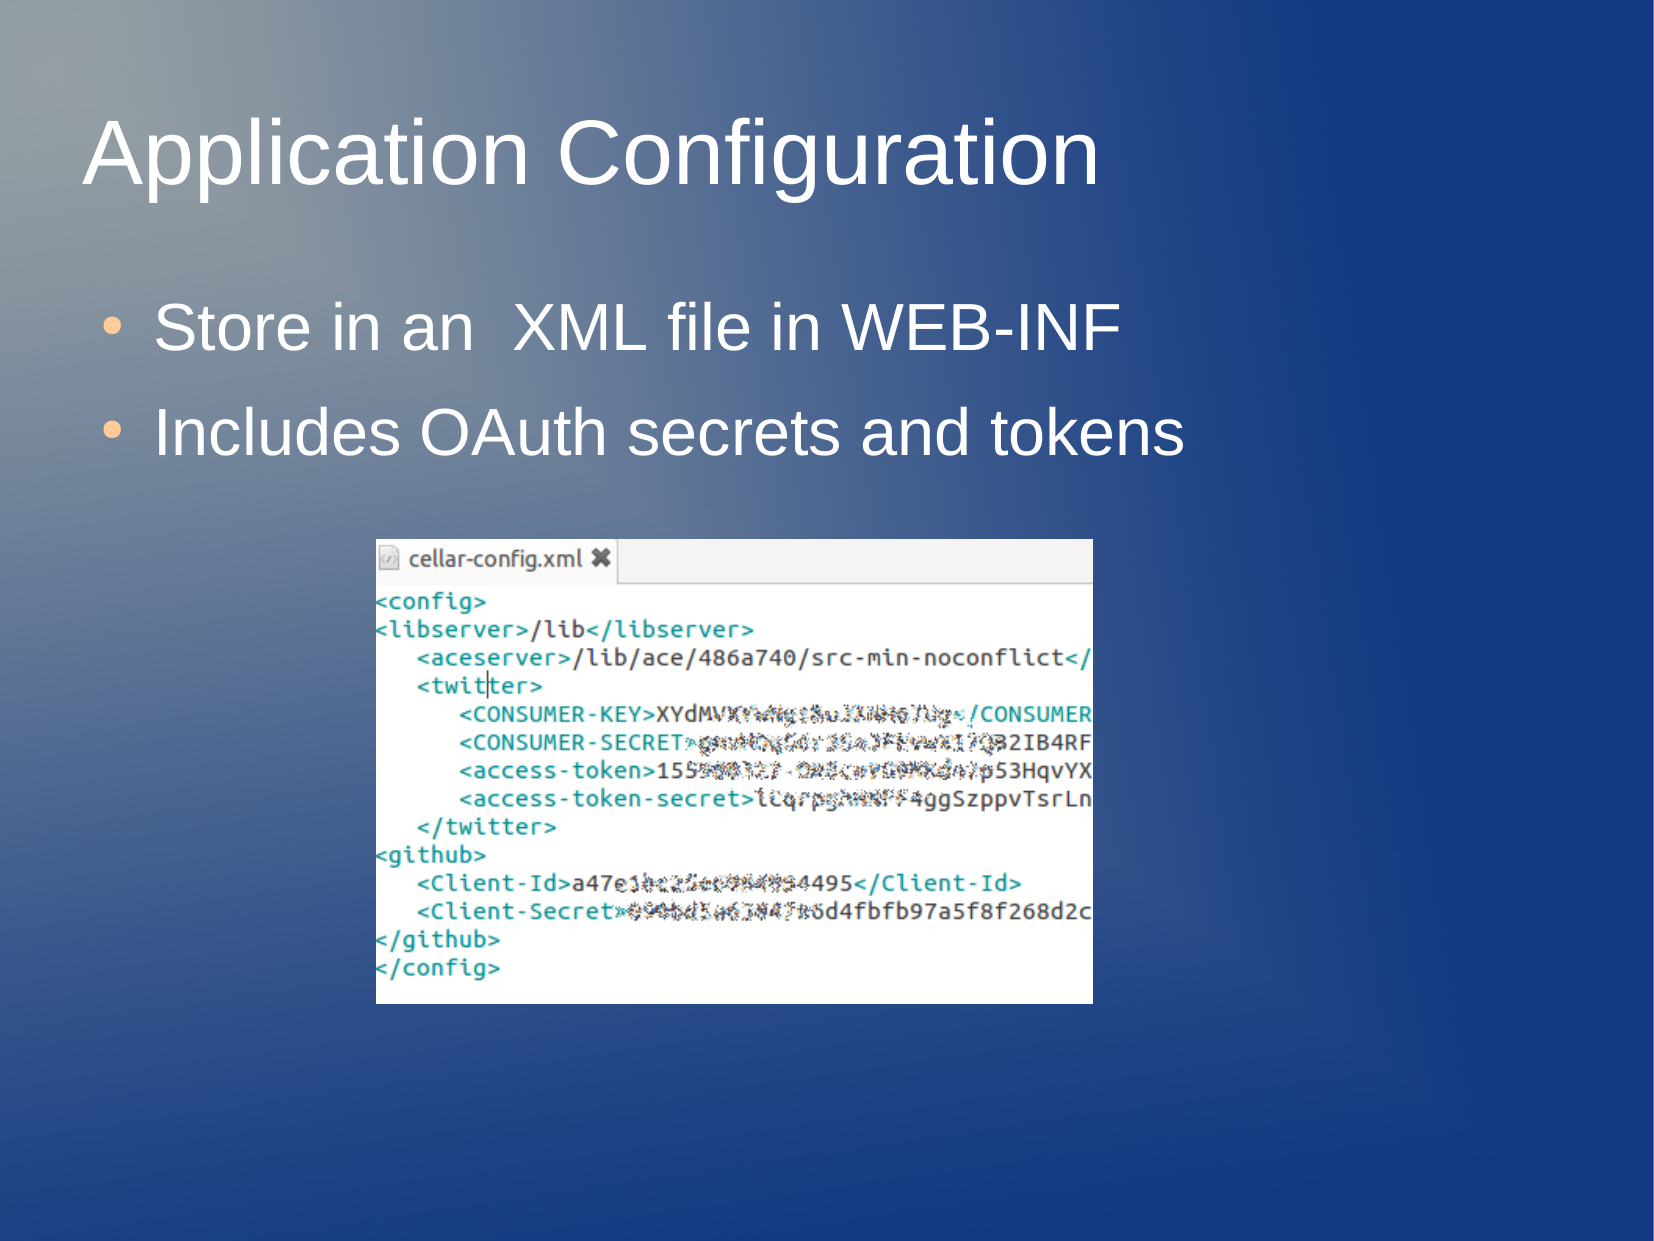

# Application Configuration
Store in an XML file in WEB-INF
Includes OAuth secrets and tokens